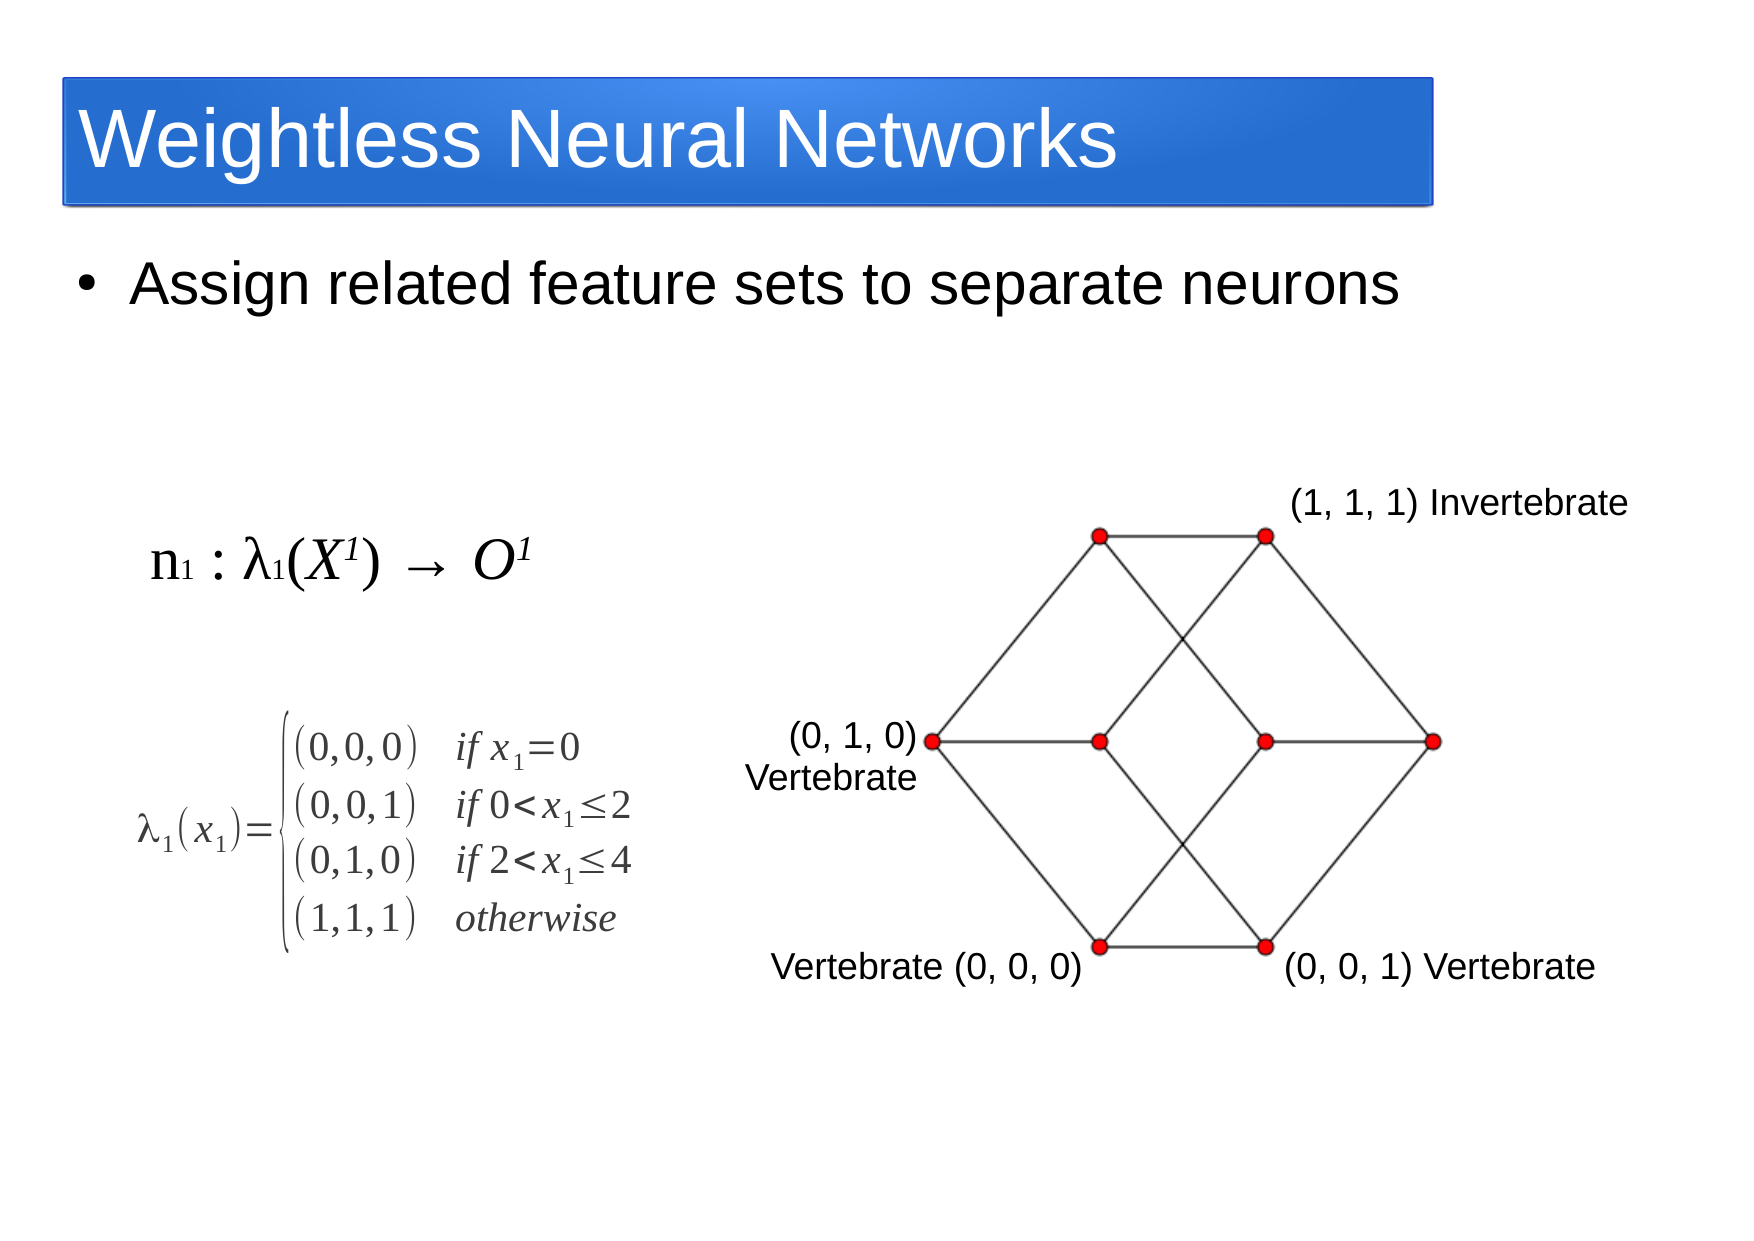

# Weightless Neural Networks
Assign related feature sets to separate neurons
(1, 1, 1) Invertebrate
(0, 1, 0)
Vertebrate
Vertebrate (0, 0, 0)
(0, 0, 1) Vertebrate
n1 : λ1(X1) → O1